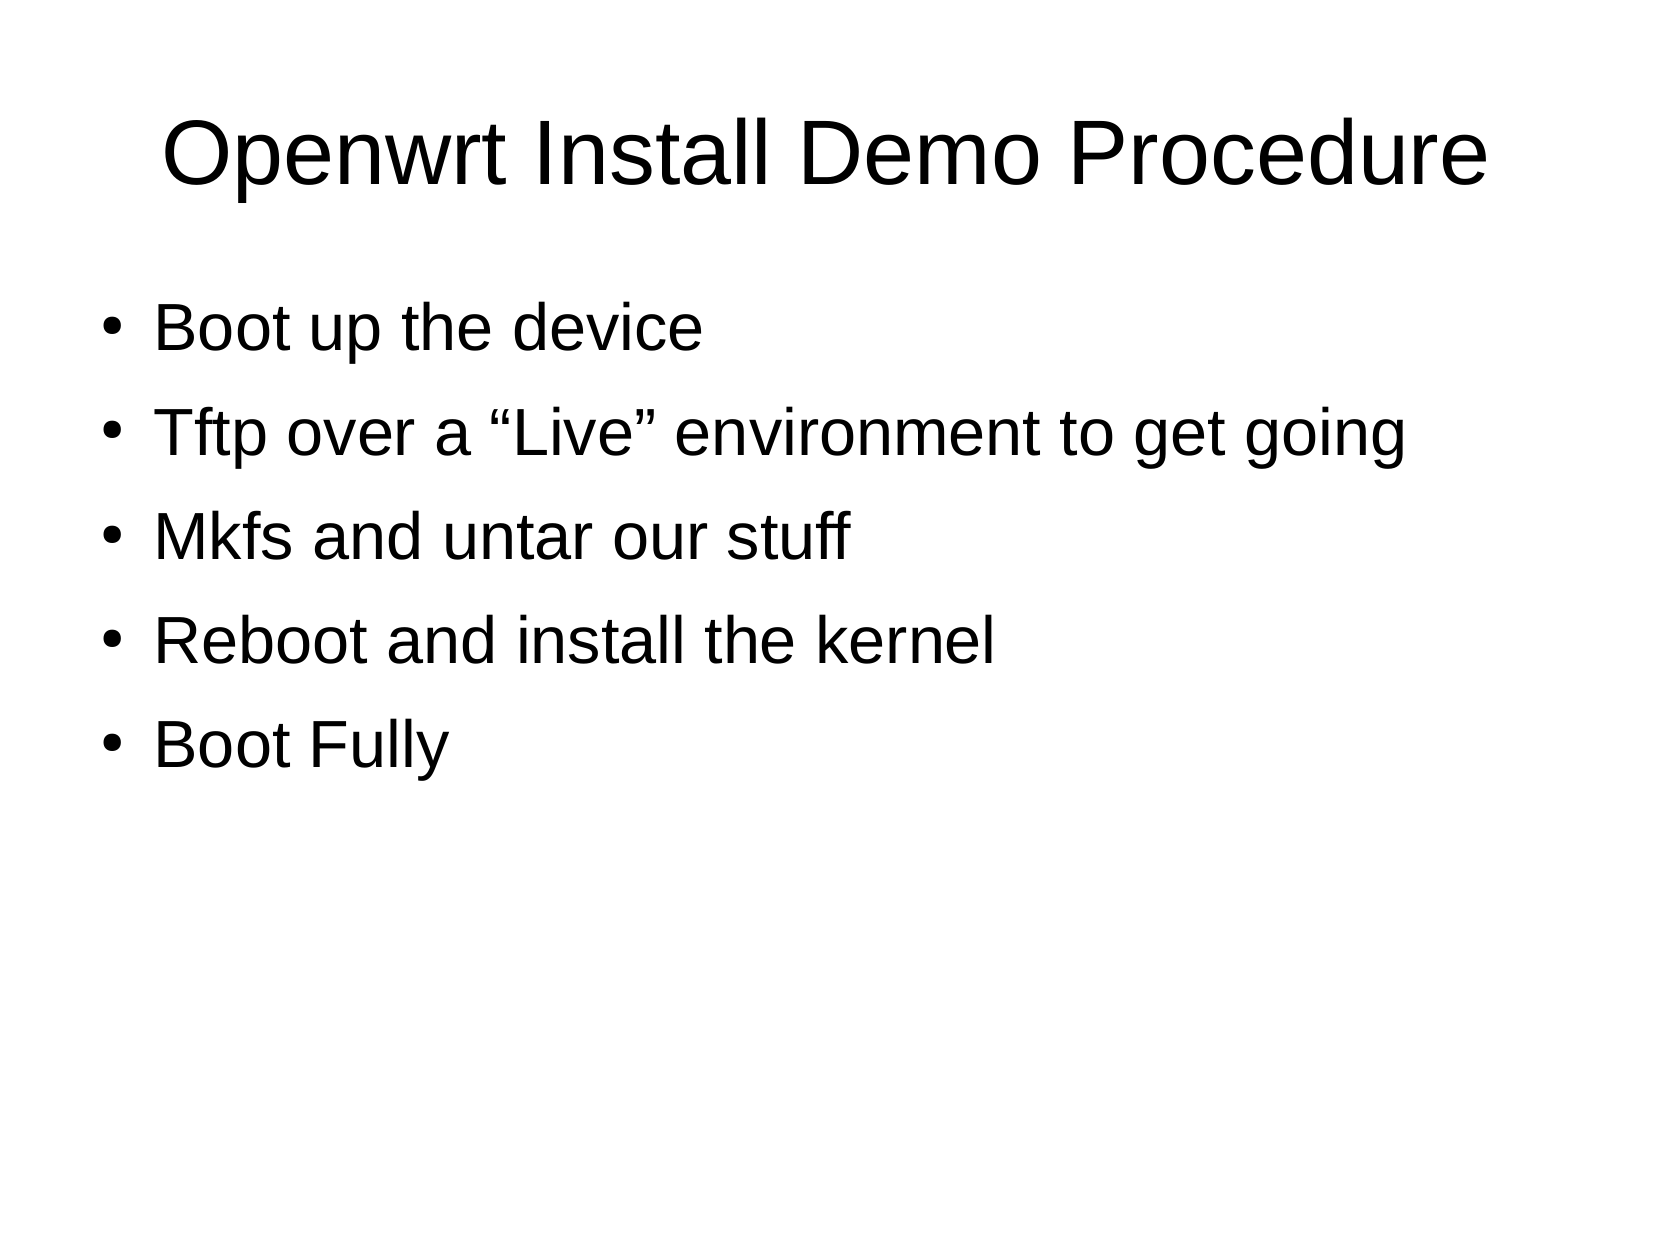

# Openwrt Install Demo Procedure
Boot up the device
Tftp over a “Live” environment to get going
Mkfs and untar our stuff
Reboot and install the kernel
Boot Fully